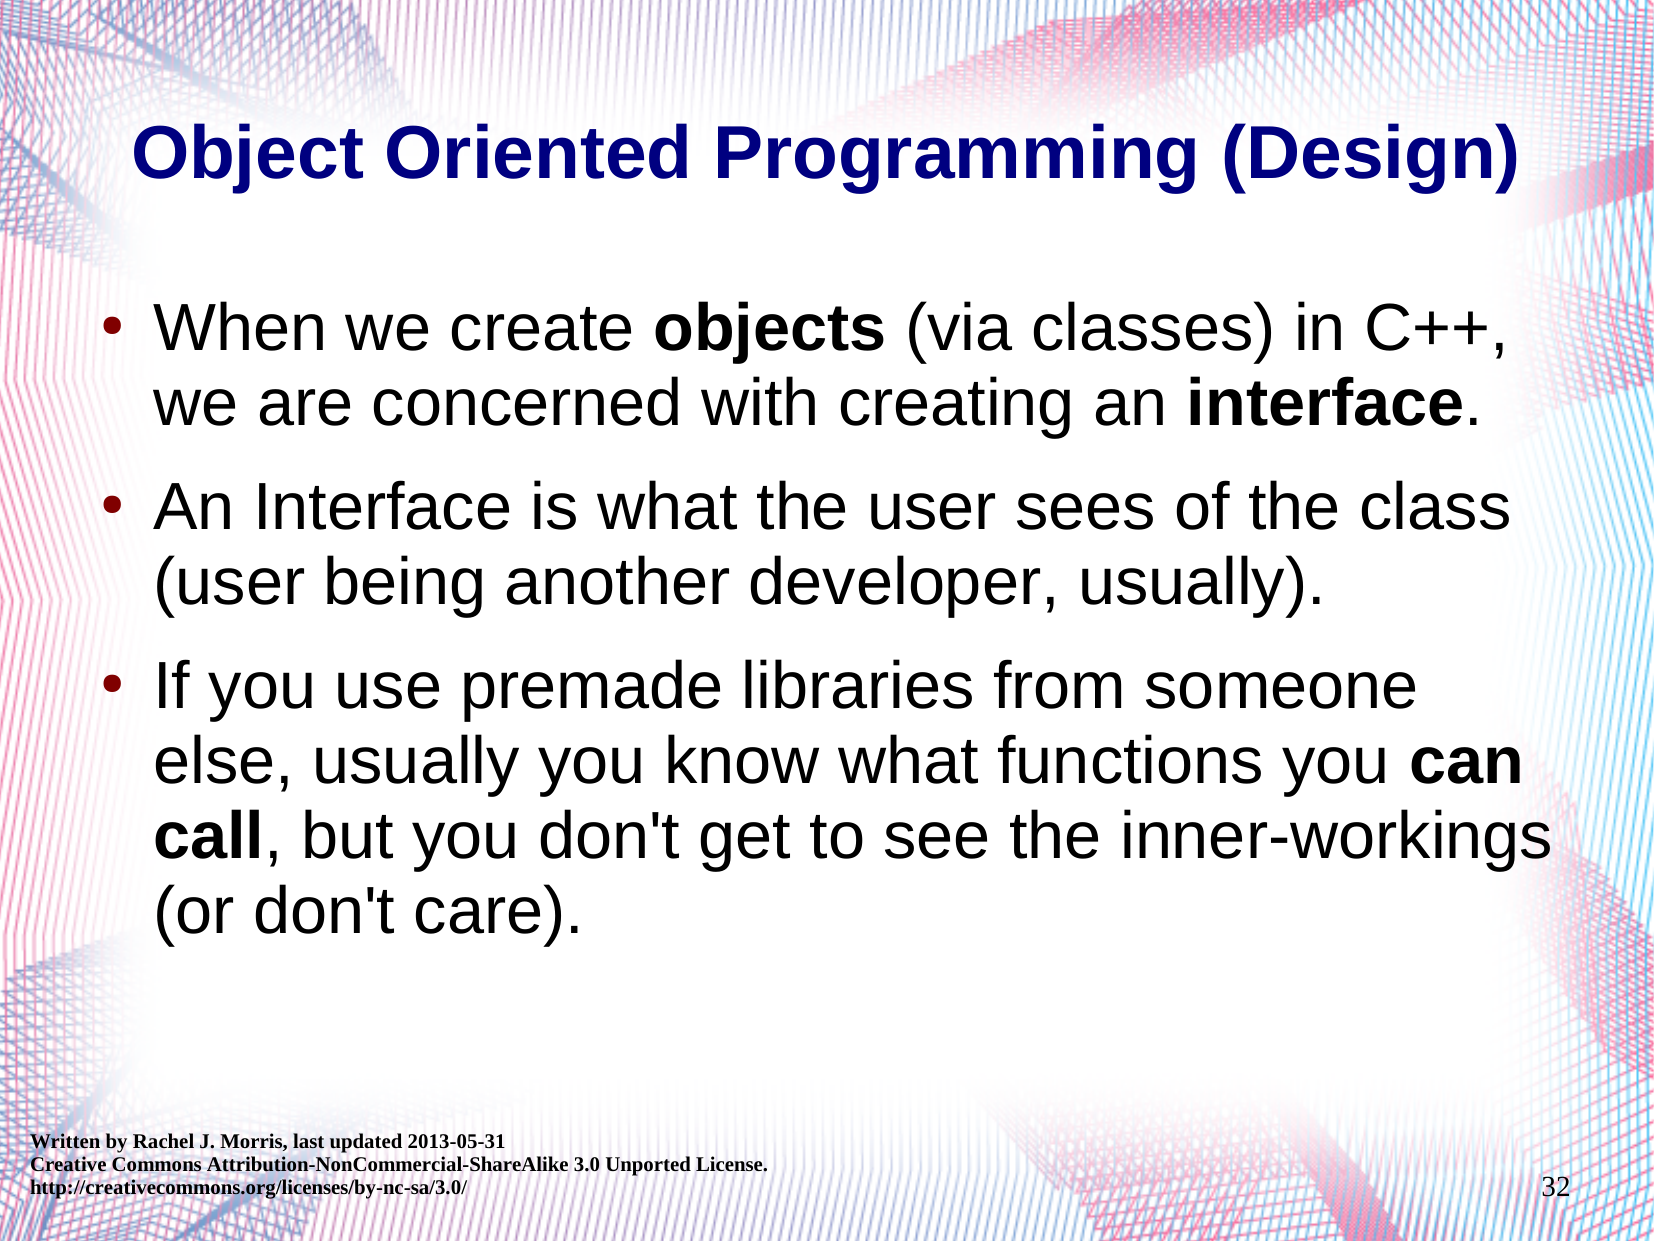

# Object Oriented Programming (Design)
When we create objects (via classes) in C++, we are concerned with creating an interface.
An Interface is what the user sees of the class (user being another developer, usually).
If you use premade libraries from someone else, usually you know what functions you can call, but you don't get to see the inner-workings (or don't care).
32